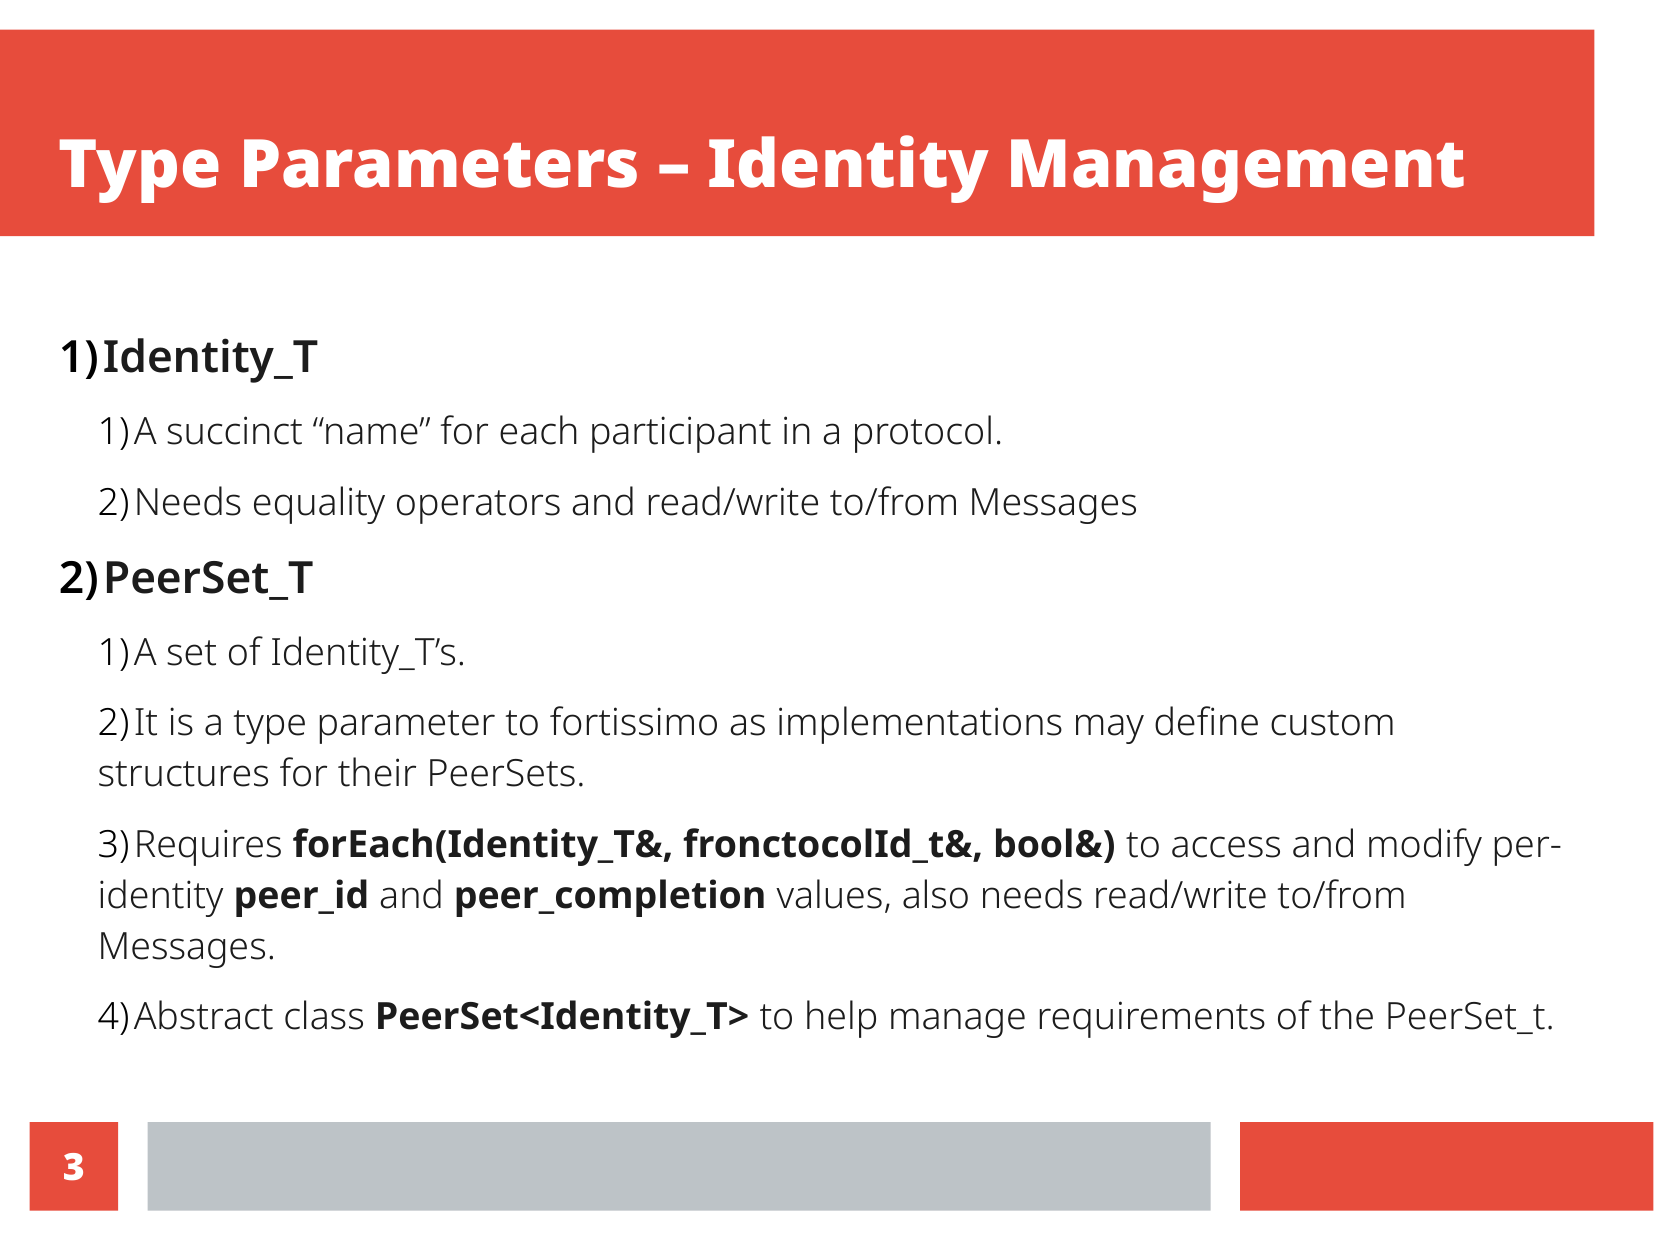

# Type Parameters – Identity Management
 Identity_T
 A succinct “name” for each participant in a protocol.
 Needs equality operators and read/write to/from Messages
 PeerSet_T
 A set of Identity_T’s.
 It is a type parameter to fortissimo as implementations may define custom structures for their PeerSets.
 Requires forEach(Identity_T&, fronctocolId_t&, bool&) to access and modify per-identity peer_id and peer_completion values, also needs read/write to/from Messages.
 Abstract class PeerSet<Identity_T> to help manage requirements of the PeerSet_t.
3